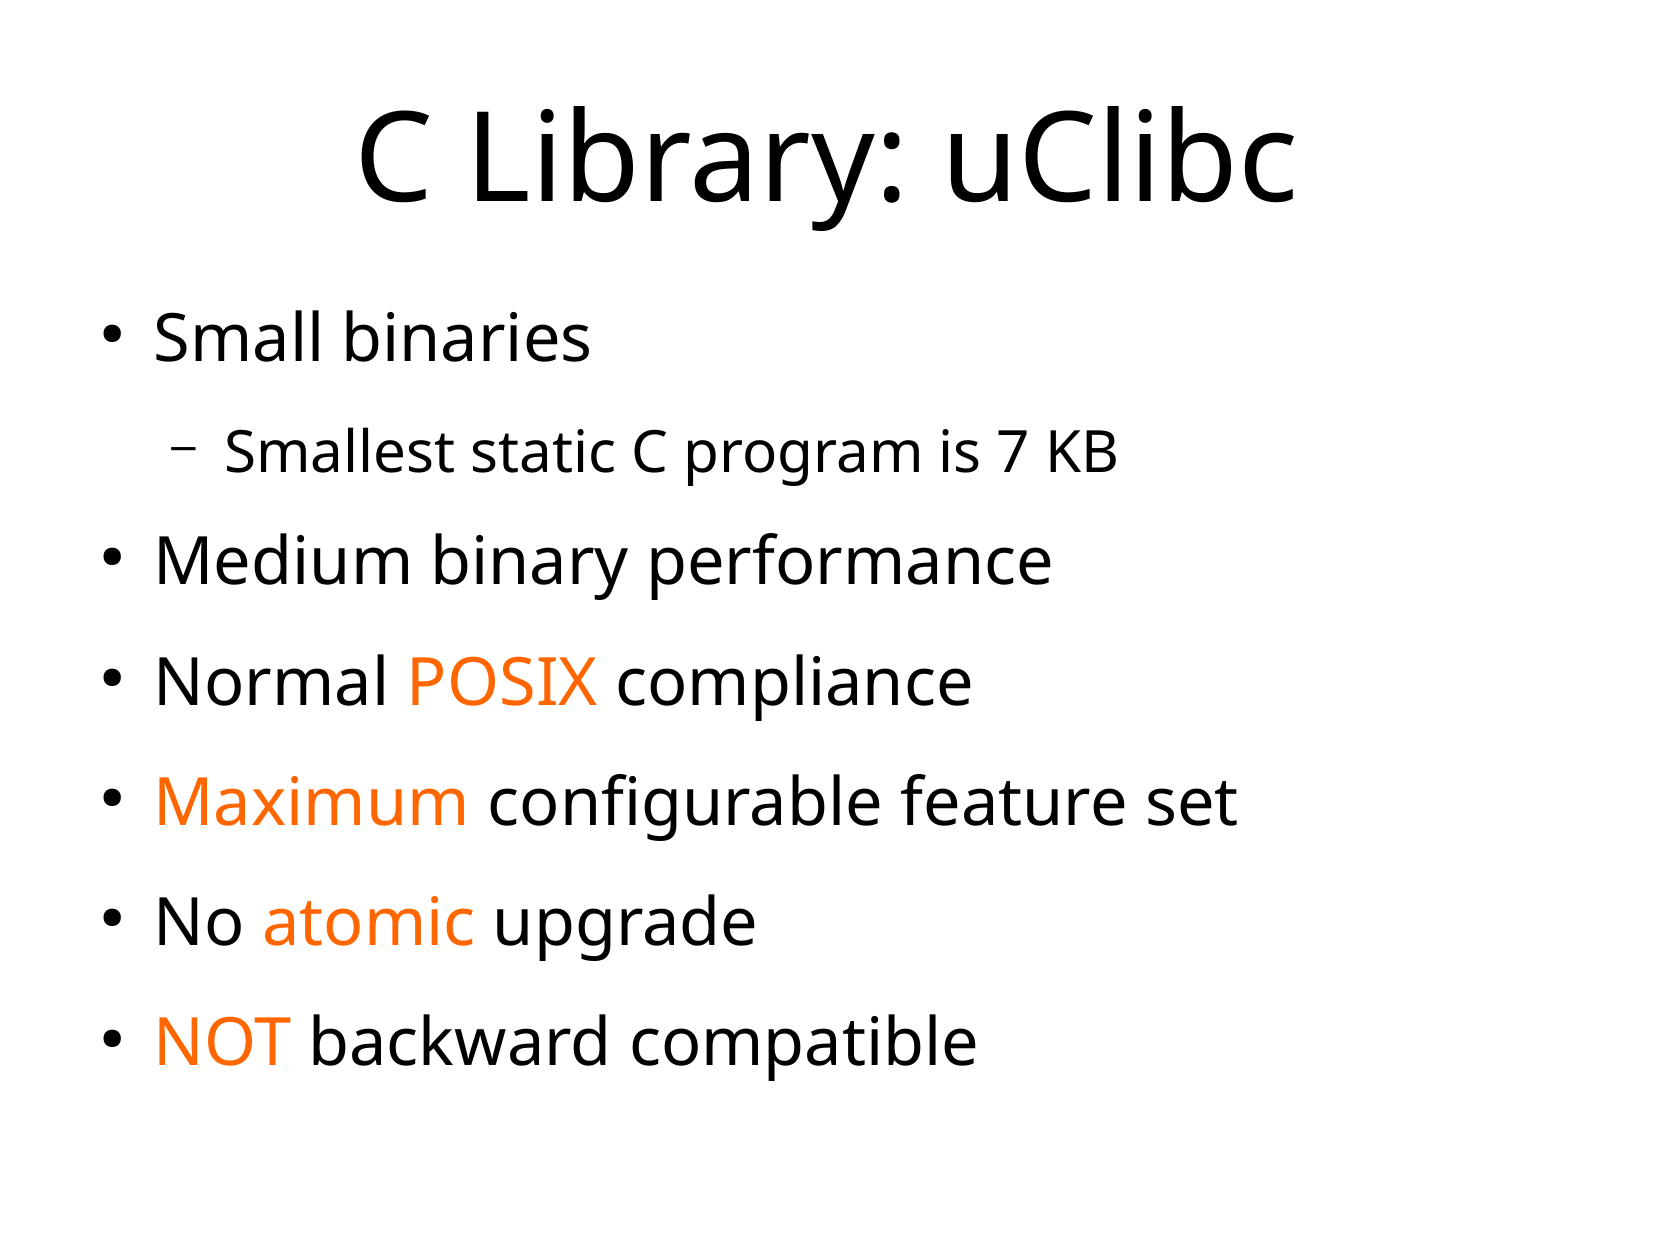

# C Library: uClibc
Small binaries
Smallest static C program is 7 KB
Medium binary performance
Normal POSIX compliance
Maximum configurable feature set
No atomic upgrade
NOT backward compatible